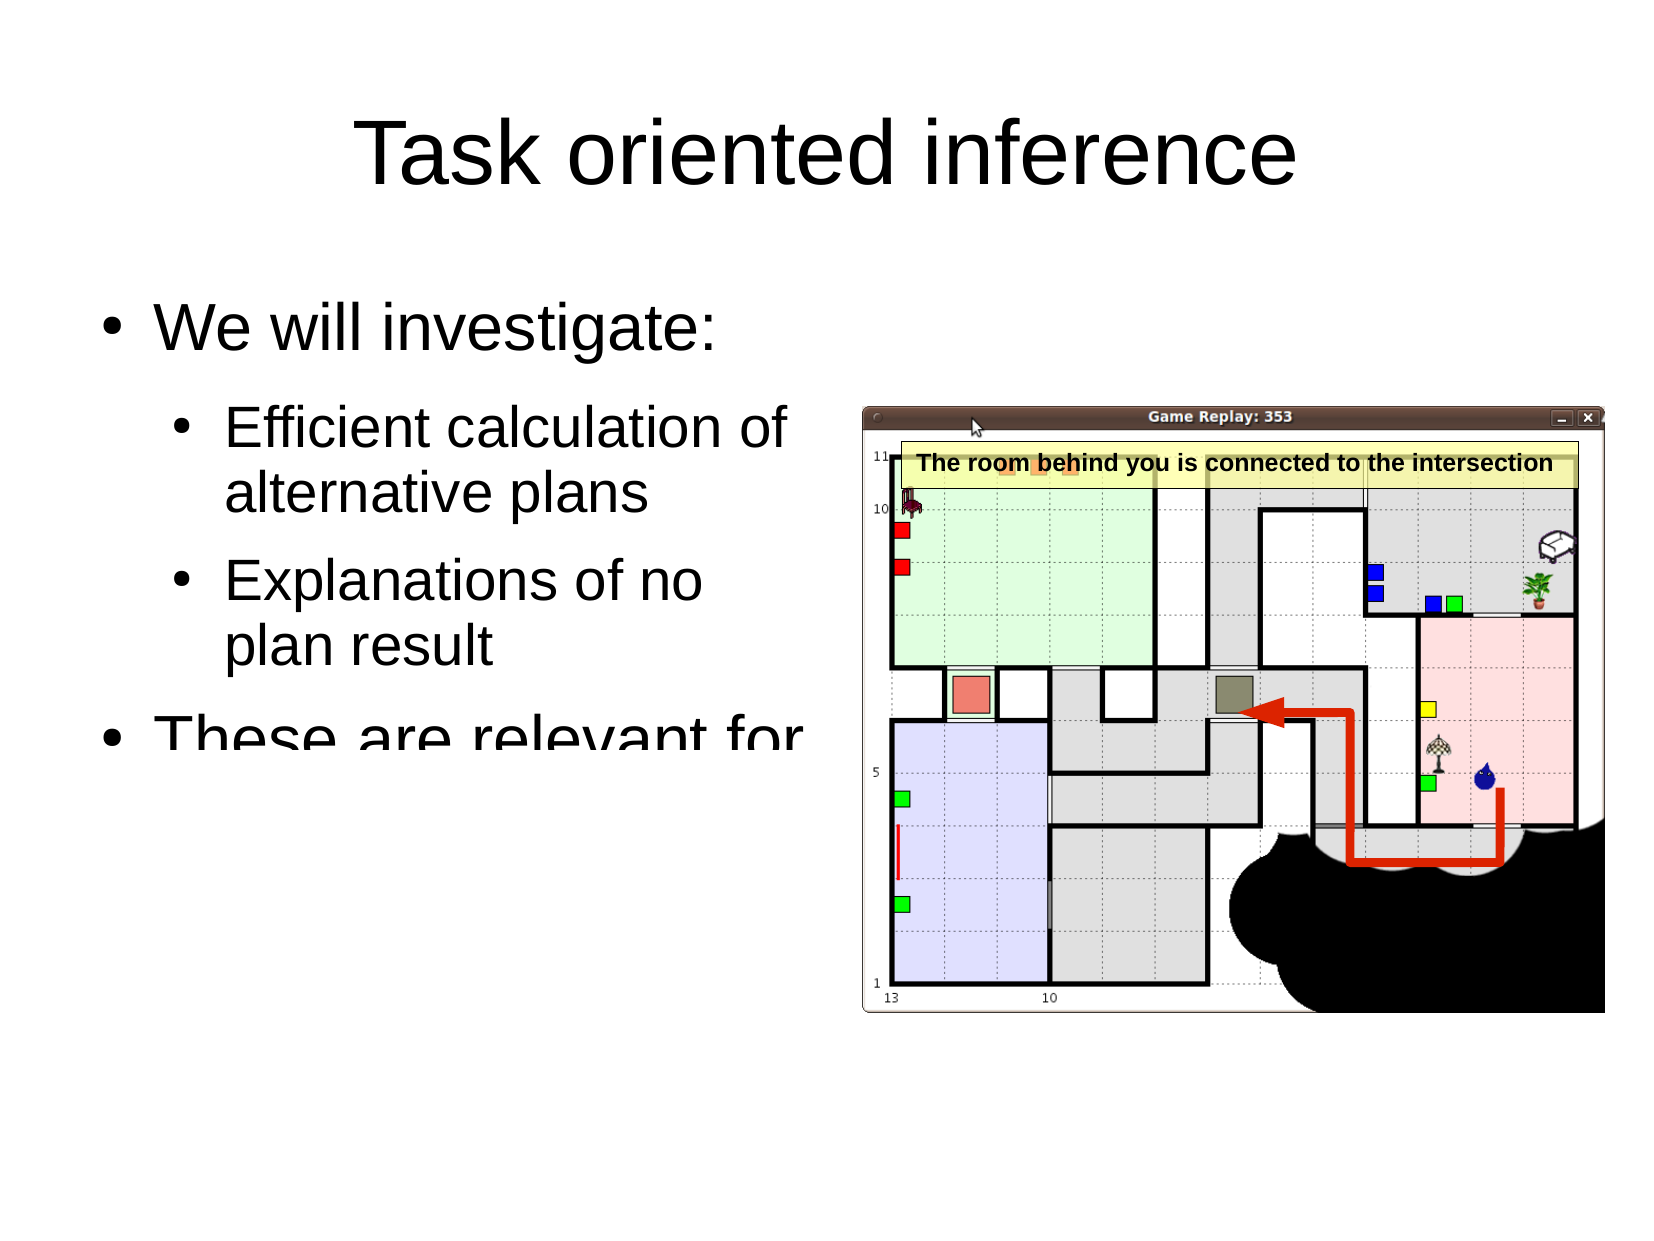

Task oriented inference
# We will investigate:
Efficient calculation of alternative plans
Explanations of no plan result
These are relevant for our purposes and are not classical task oriented inferences
The room behind you is connected to the intersection